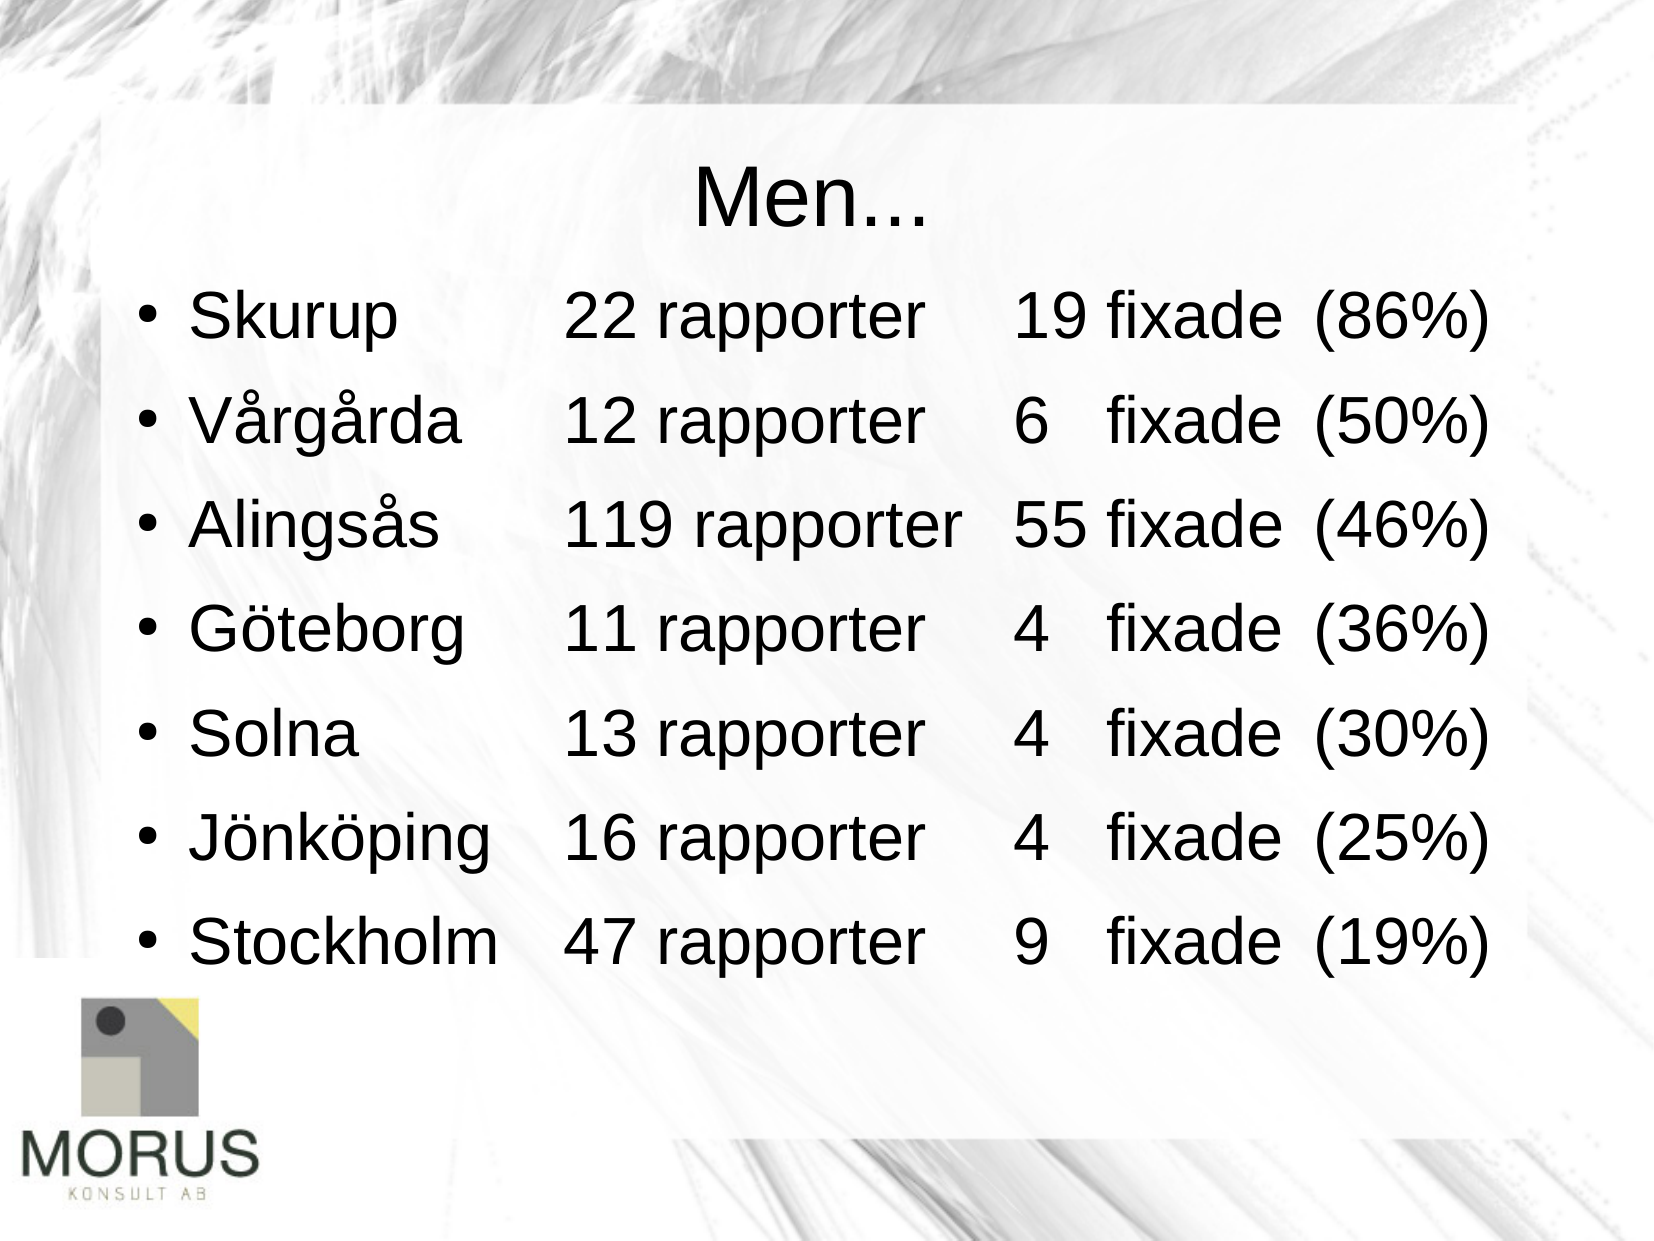

# Men...
Skurup 		22 rapporter		19 fixade	(86%)
Vårgårda		12 rapporter		6 fixade	(50%)
Alingsås		119 rapporter	55 fixade	(46%)
Göteborg 		11 rapporter		4 fixade	(36%)
Solna 			13 rapporter		4 fixade	(30%)
Jönköping 	16 rapporter	 	4 fixade	(25%)
Stockholm	47 rapporter		9 fixade	(19%)